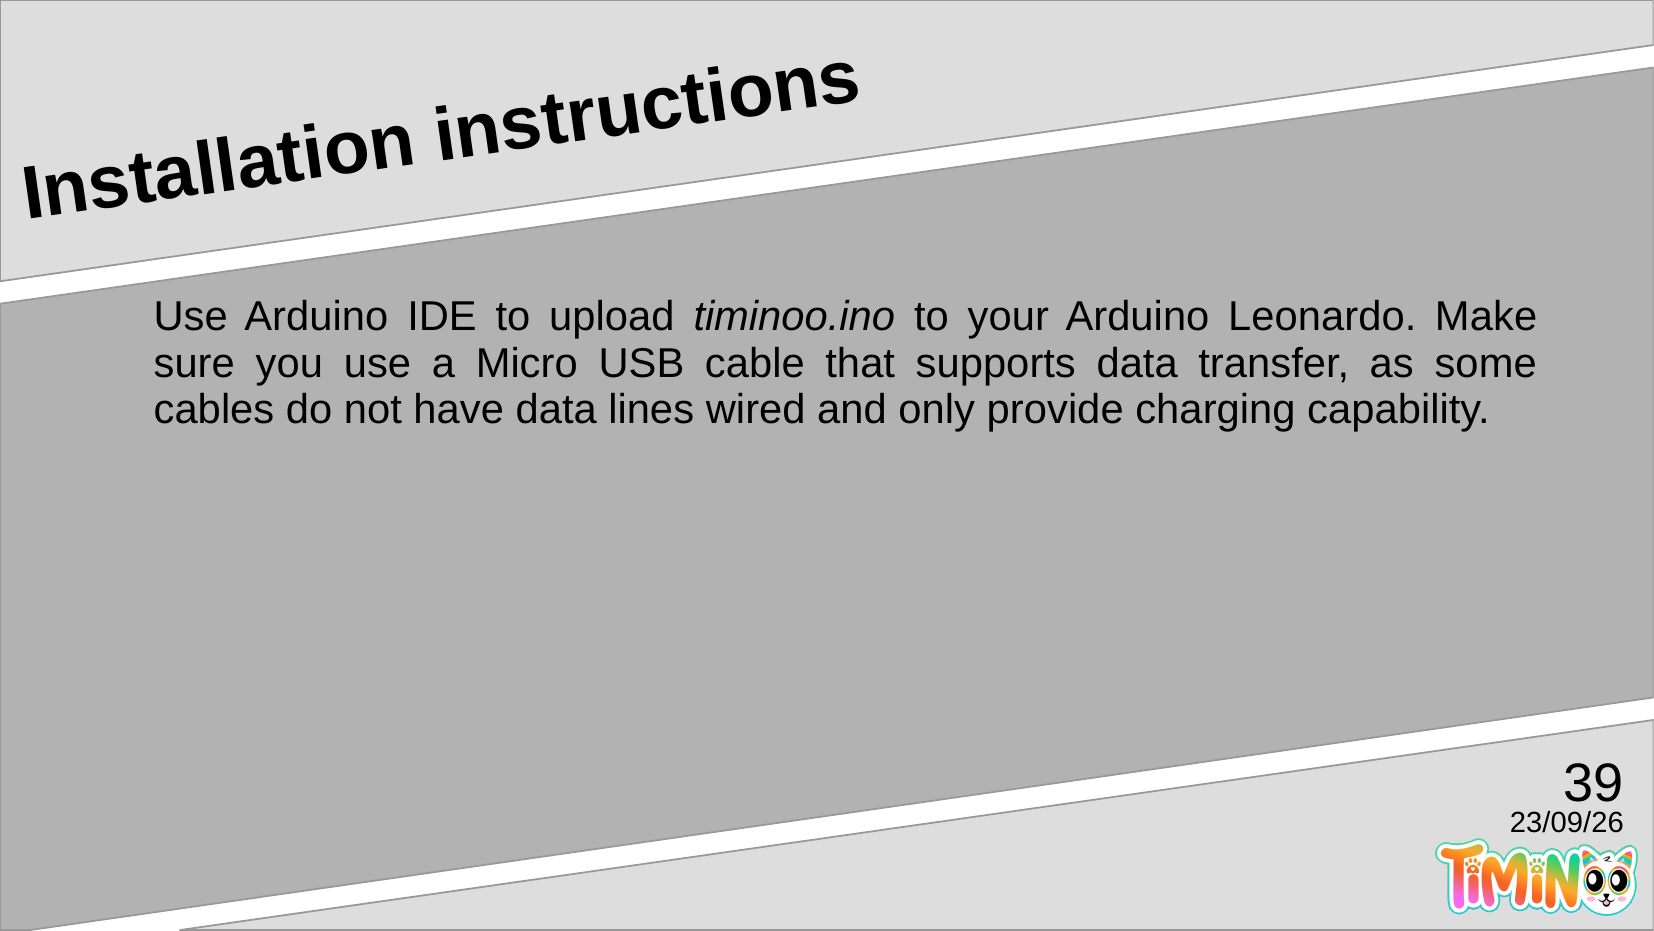

# Installation instructions
Use Arduino IDE to upload timinoo.ino to your Arduino Leonardo. Make sure you use a Micro USB cable that supports data transfer, as some cables do not have data lines wired and only provide charging capability.
39